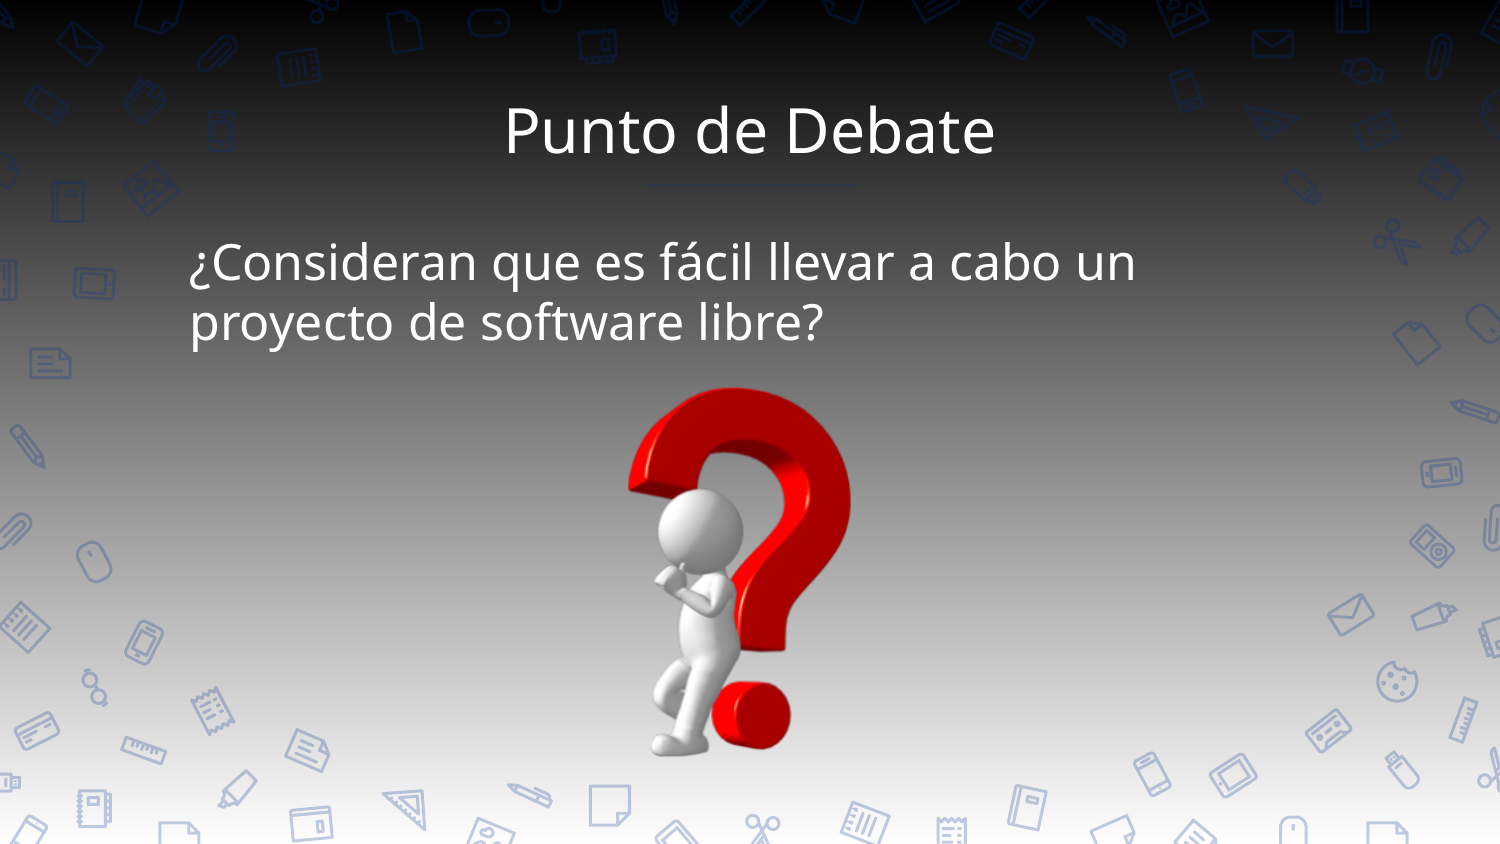

# Punto de Debate
¿Consideran que es fácil llevar a cabo un proyecto de software libre?